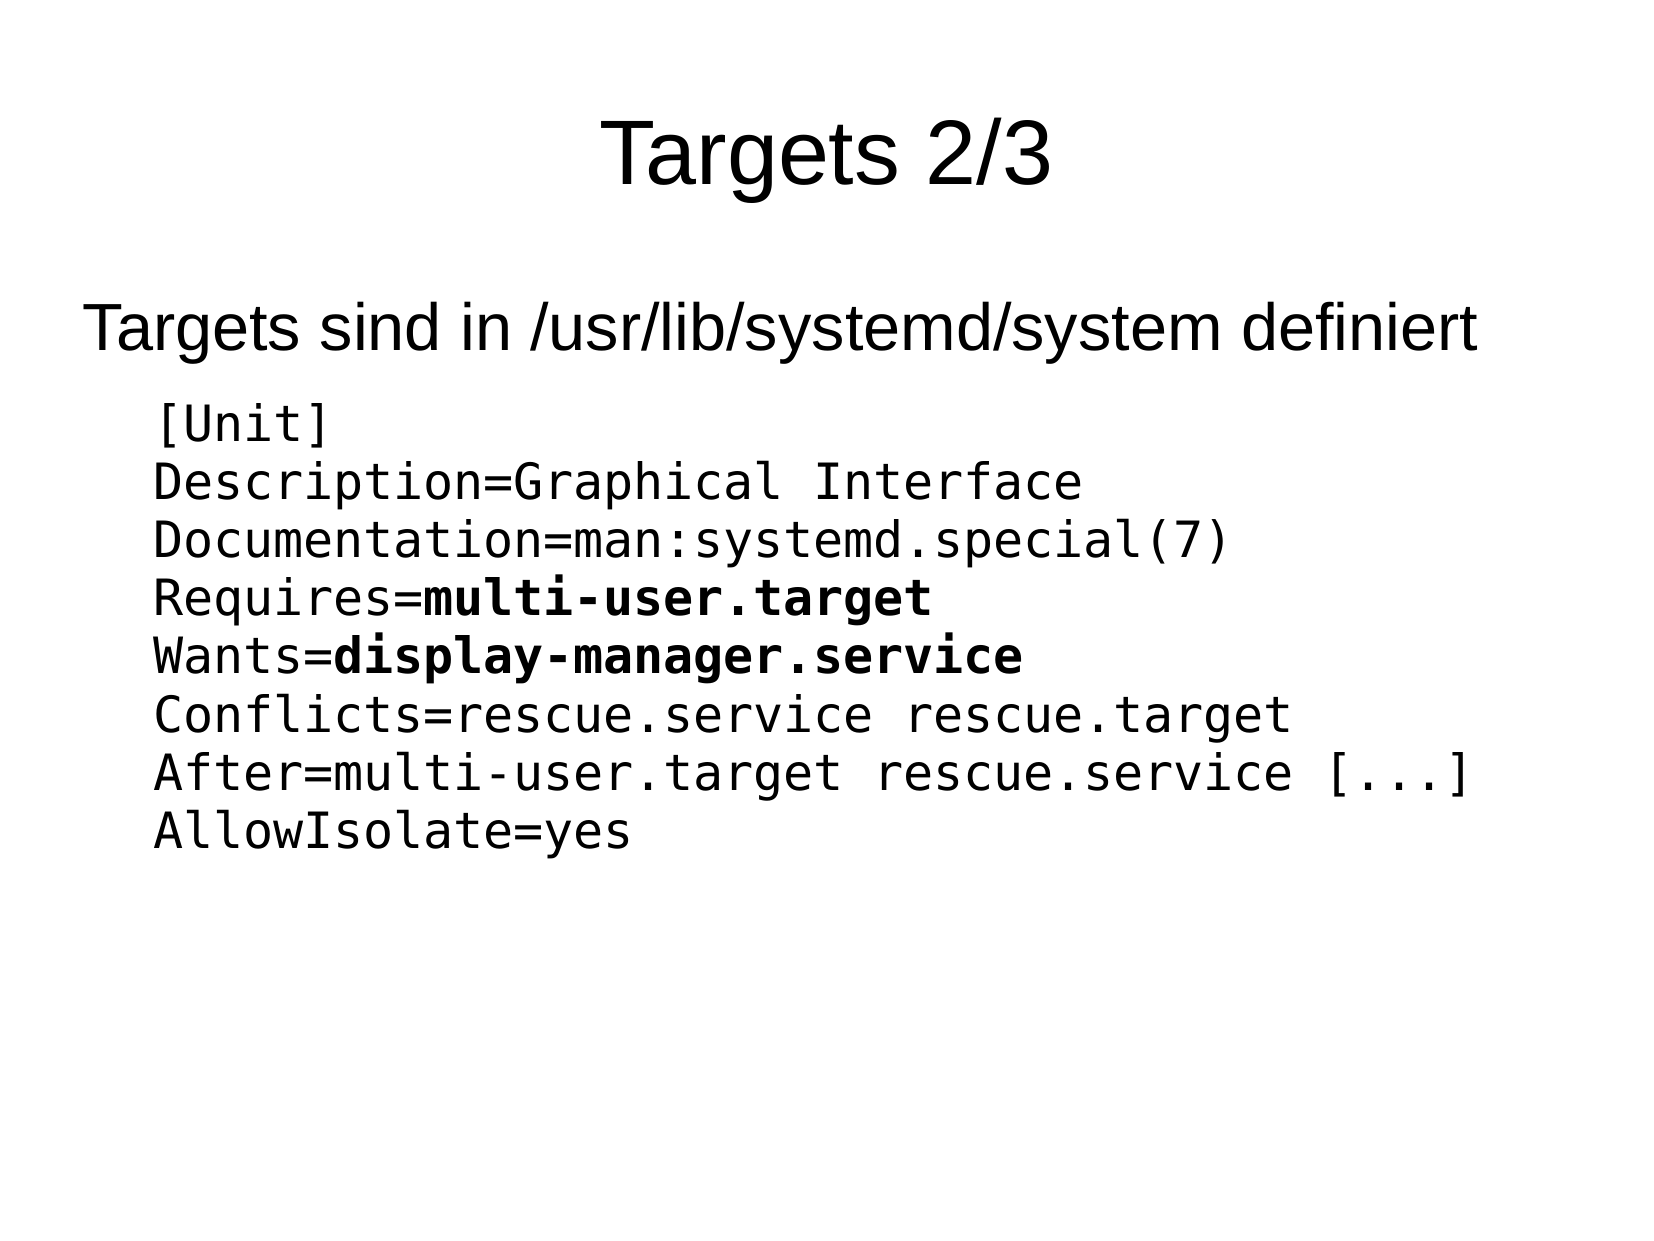

# Targets 2/3
Targets sind in /usr/lib/systemd/system definiert
[Unit]
Description=Graphical Interface
Documentation=man:systemd.special(7)
Requires=multi-user.target
Wants=display-manager.service
Conflicts=rescue.service rescue.target
After=multi-user.target rescue.service [...]
AllowIsolate=yes